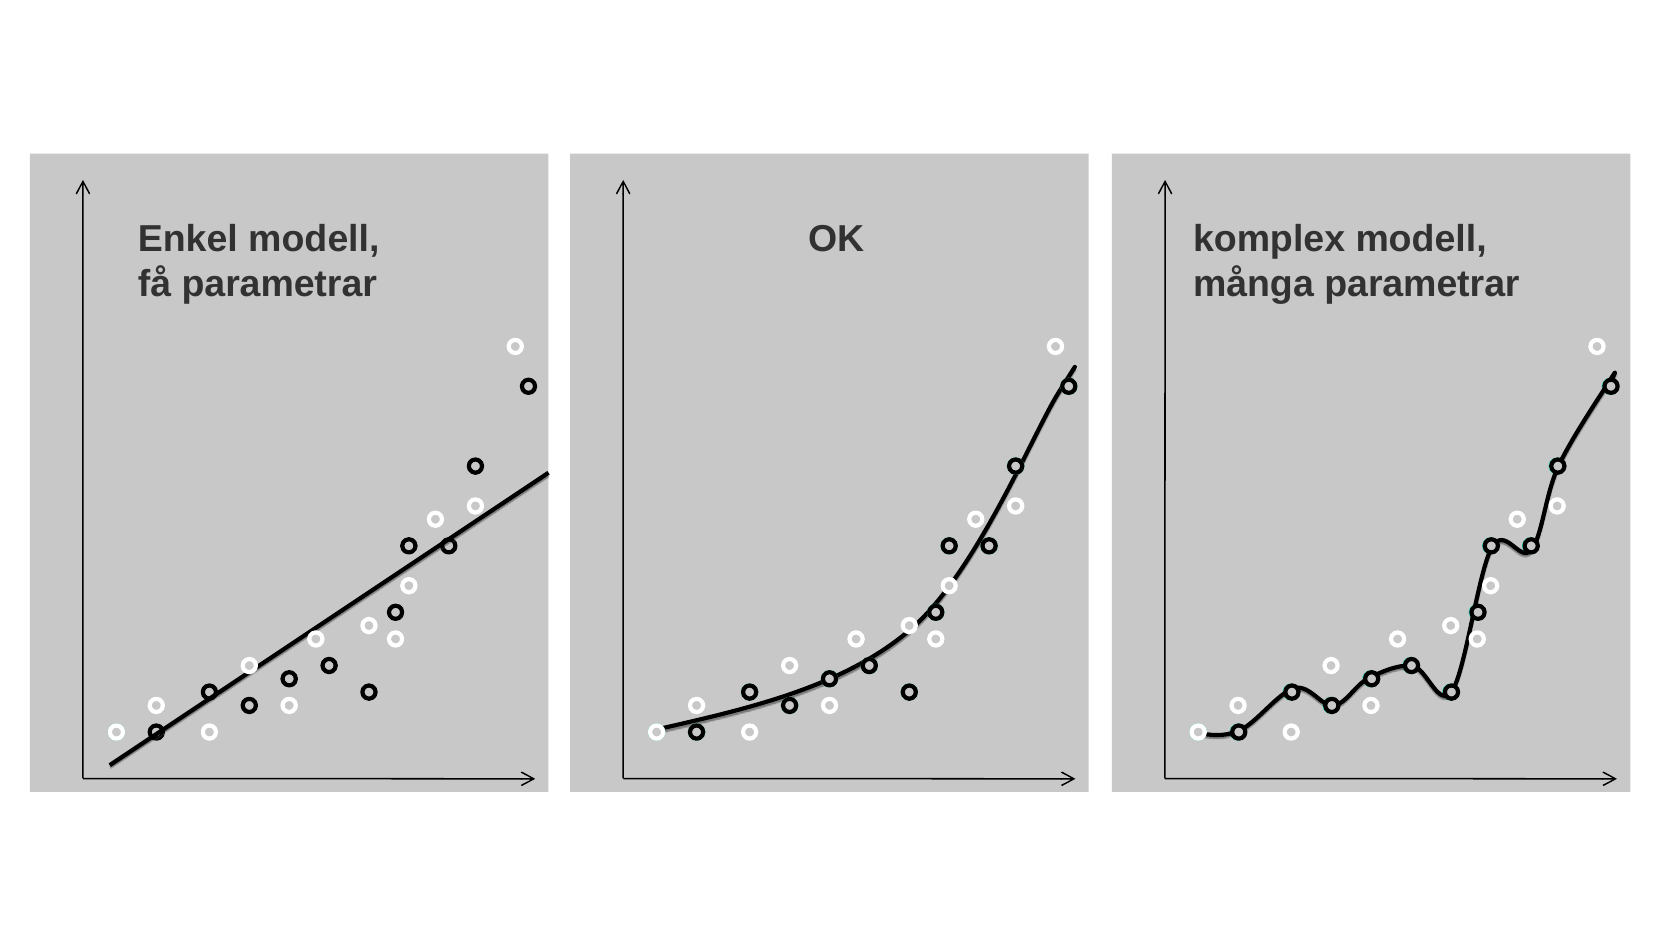

Enkel modell,
få parametrar
OK
komplex modell,
många parametrar